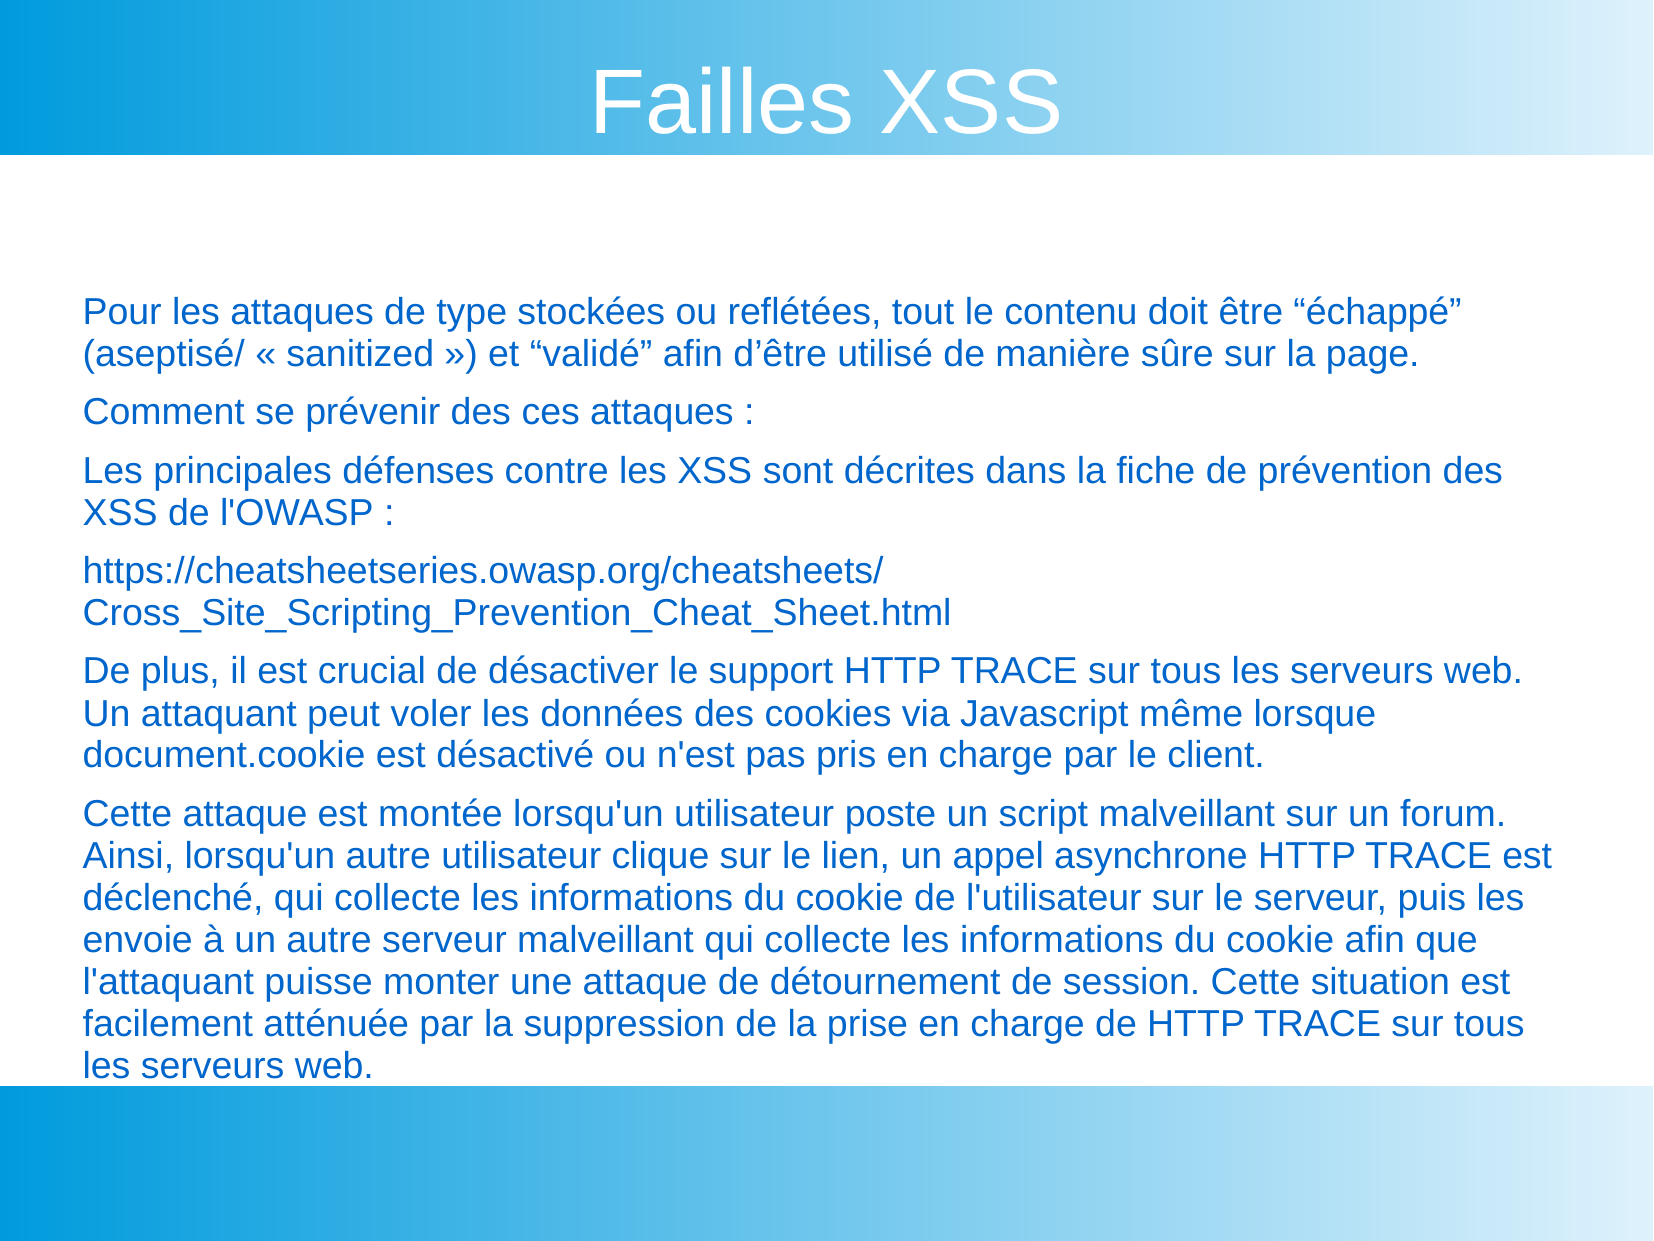

# Failles XSS
Pour les attaques de type stockées ou reflétées, tout le contenu doit être “échappé” (aseptisé/ « sanitized ») et “validé” afin d’être utilisé de manière sûre sur la page.
Comment se prévenir des ces attaques :
Les principales défenses contre les XSS sont décrites dans la fiche de prévention des XSS de l'OWASP :
https://cheatsheetseries.owasp.org/cheatsheets/Cross_Site_Scripting_Prevention_Cheat_Sheet.html
De plus, il est crucial de désactiver le support HTTP TRACE sur tous les serveurs web. Un attaquant peut voler les données des cookies via Javascript même lorsque document.cookie est désactivé ou n'est pas pris en charge par le client.
Cette attaque est montée lorsqu'un utilisateur poste un script malveillant sur un forum. Ainsi, lorsqu'un autre utilisateur clique sur le lien, un appel asynchrone HTTP TRACE est déclenché, qui collecte les informations du cookie de l'utilisateur sur le serveur, puis les envoie à un autre serveur malveillant qui collecte les informations du cookie afin que l'attaquant puisse monter une attaque de détournement de session. Cette situation est facilement atténuée par la suppression de la prise en charge de HTTP TRACE sur tous les serveurs web.